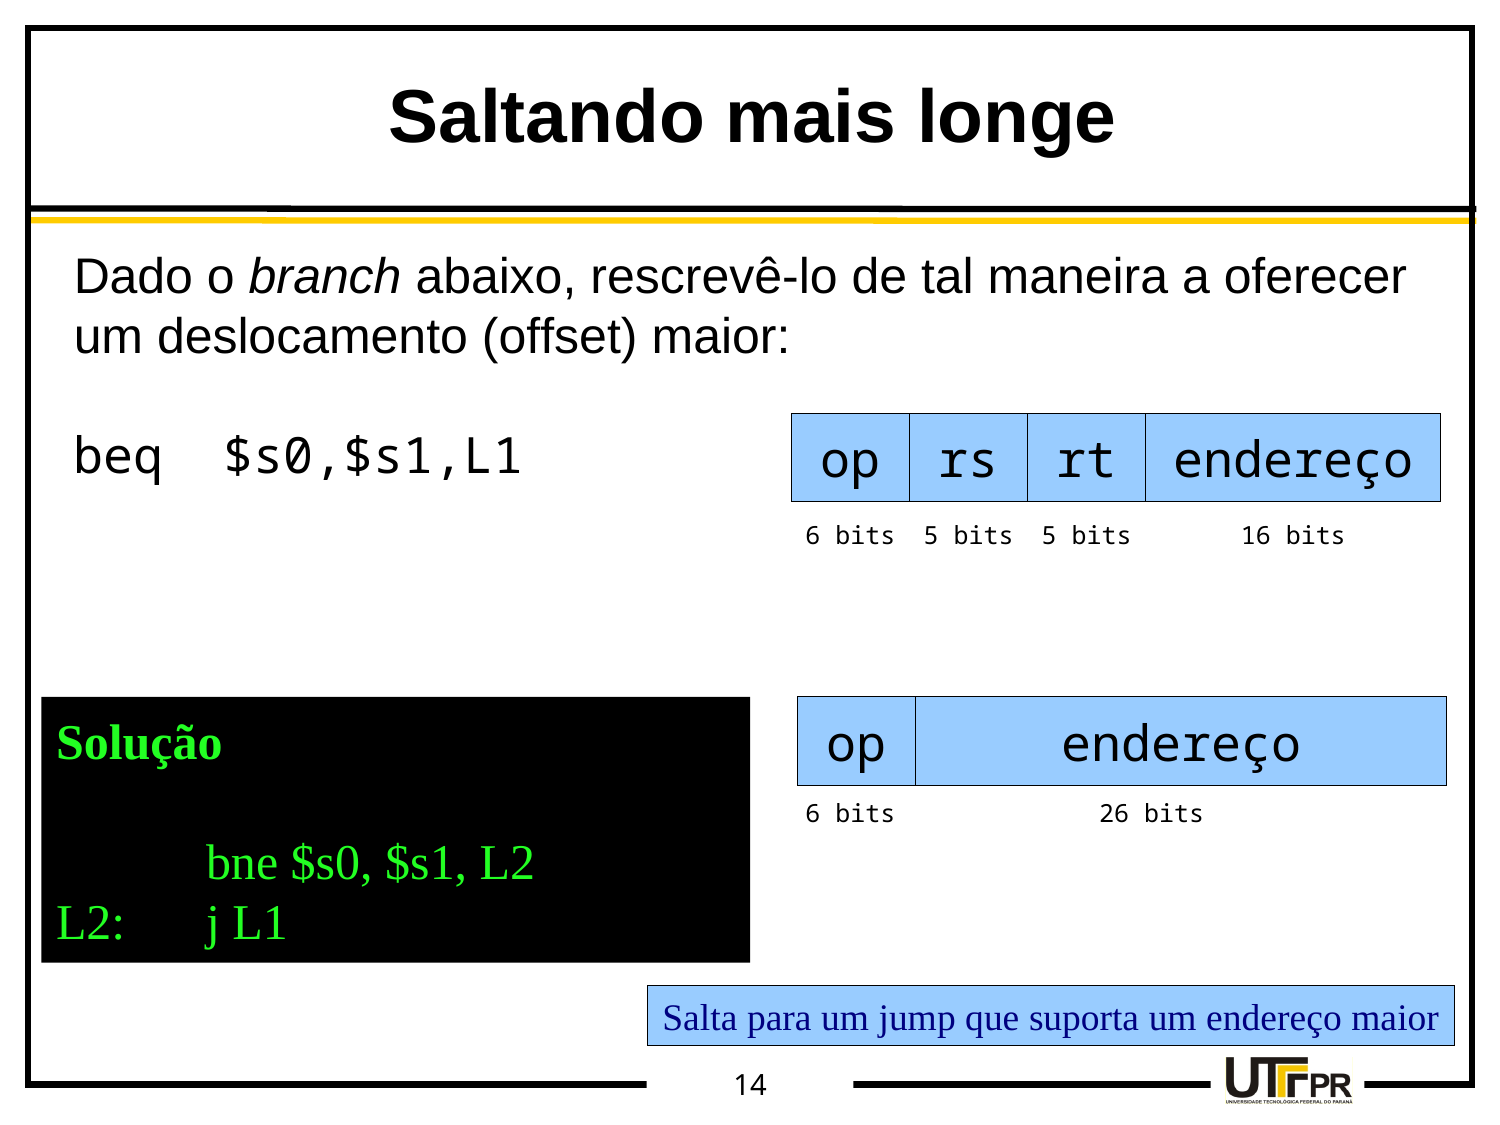

# Saltando mais longe
Dado o branch abaixo, rescrevê-lo de tal maneira a oferecer um deslocamento (offset) maior:
beq $s0,$s1,L1
op
rs
rt
endereço
6 bits
5 bits
5 bits
16 bits
Solução
	bne $s0, $s1, L2
L2: 	j L1
op
endereço
6 bits
26 bits
Salta para um jump que suporta um endereço maior